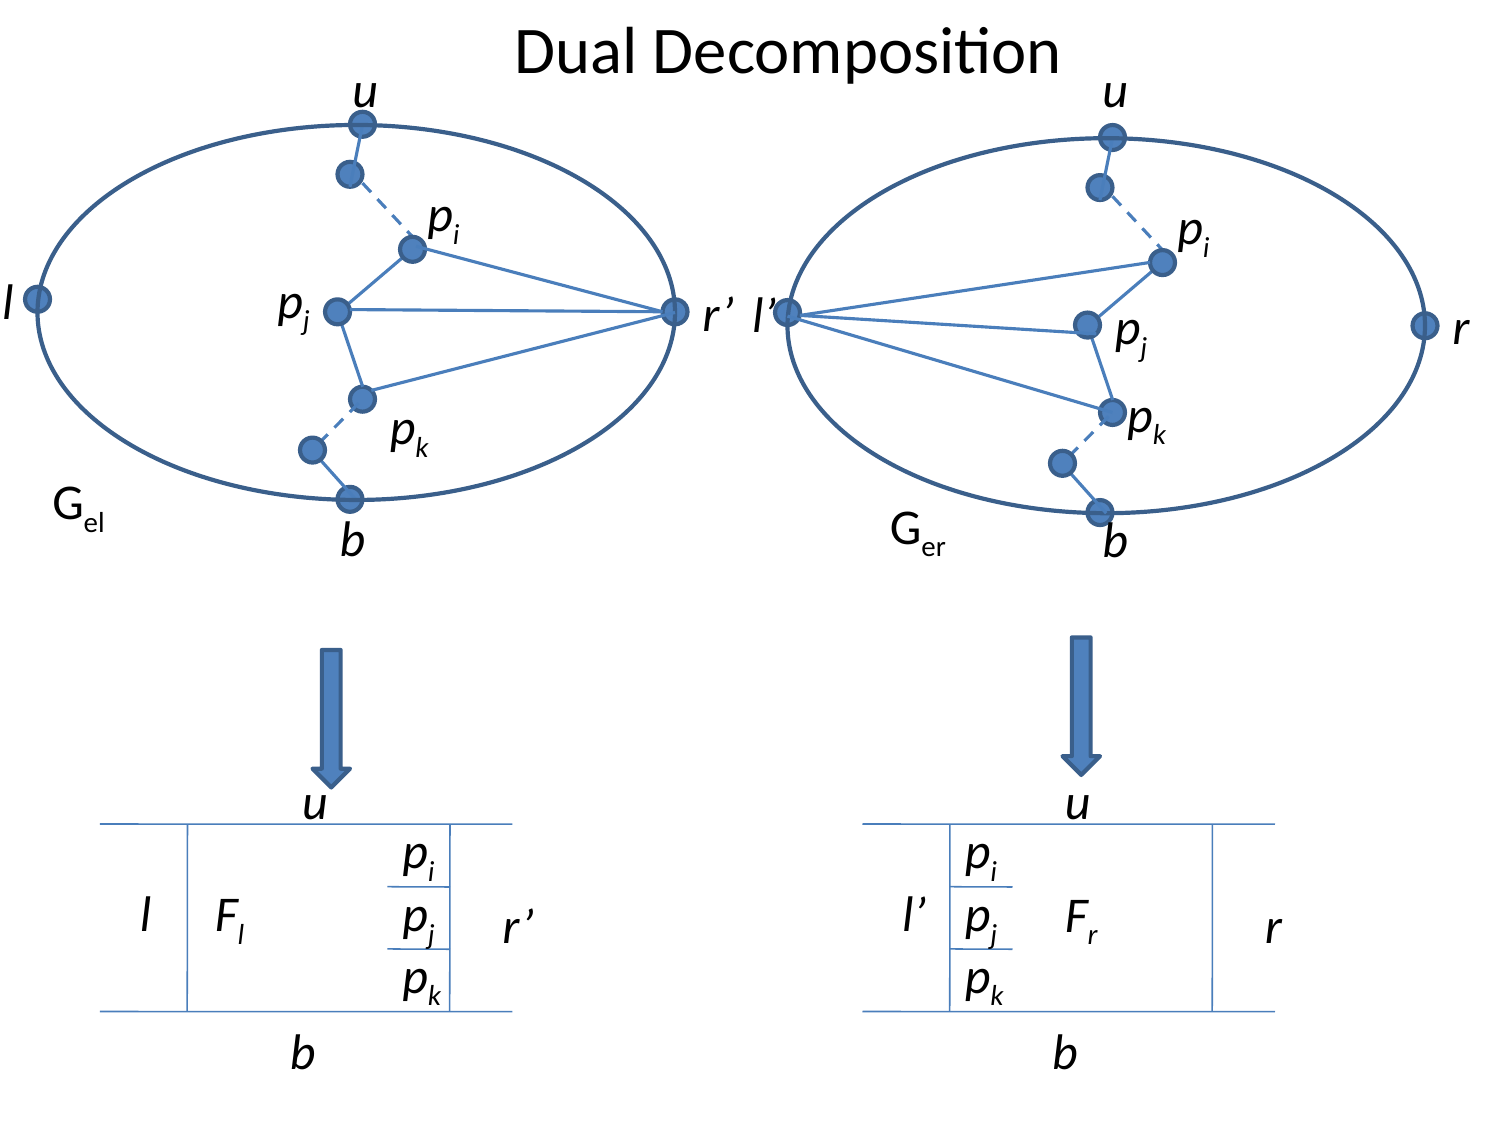

Dual Decomposition
u
u
pi
pi
pj
l
r’
l’
pj
r
pk
pk
Gel
Ger
b
b
u
u
pi
pi
l
Fl
pj
l’
pj
Fr
r’
r
pk
pk
b
b